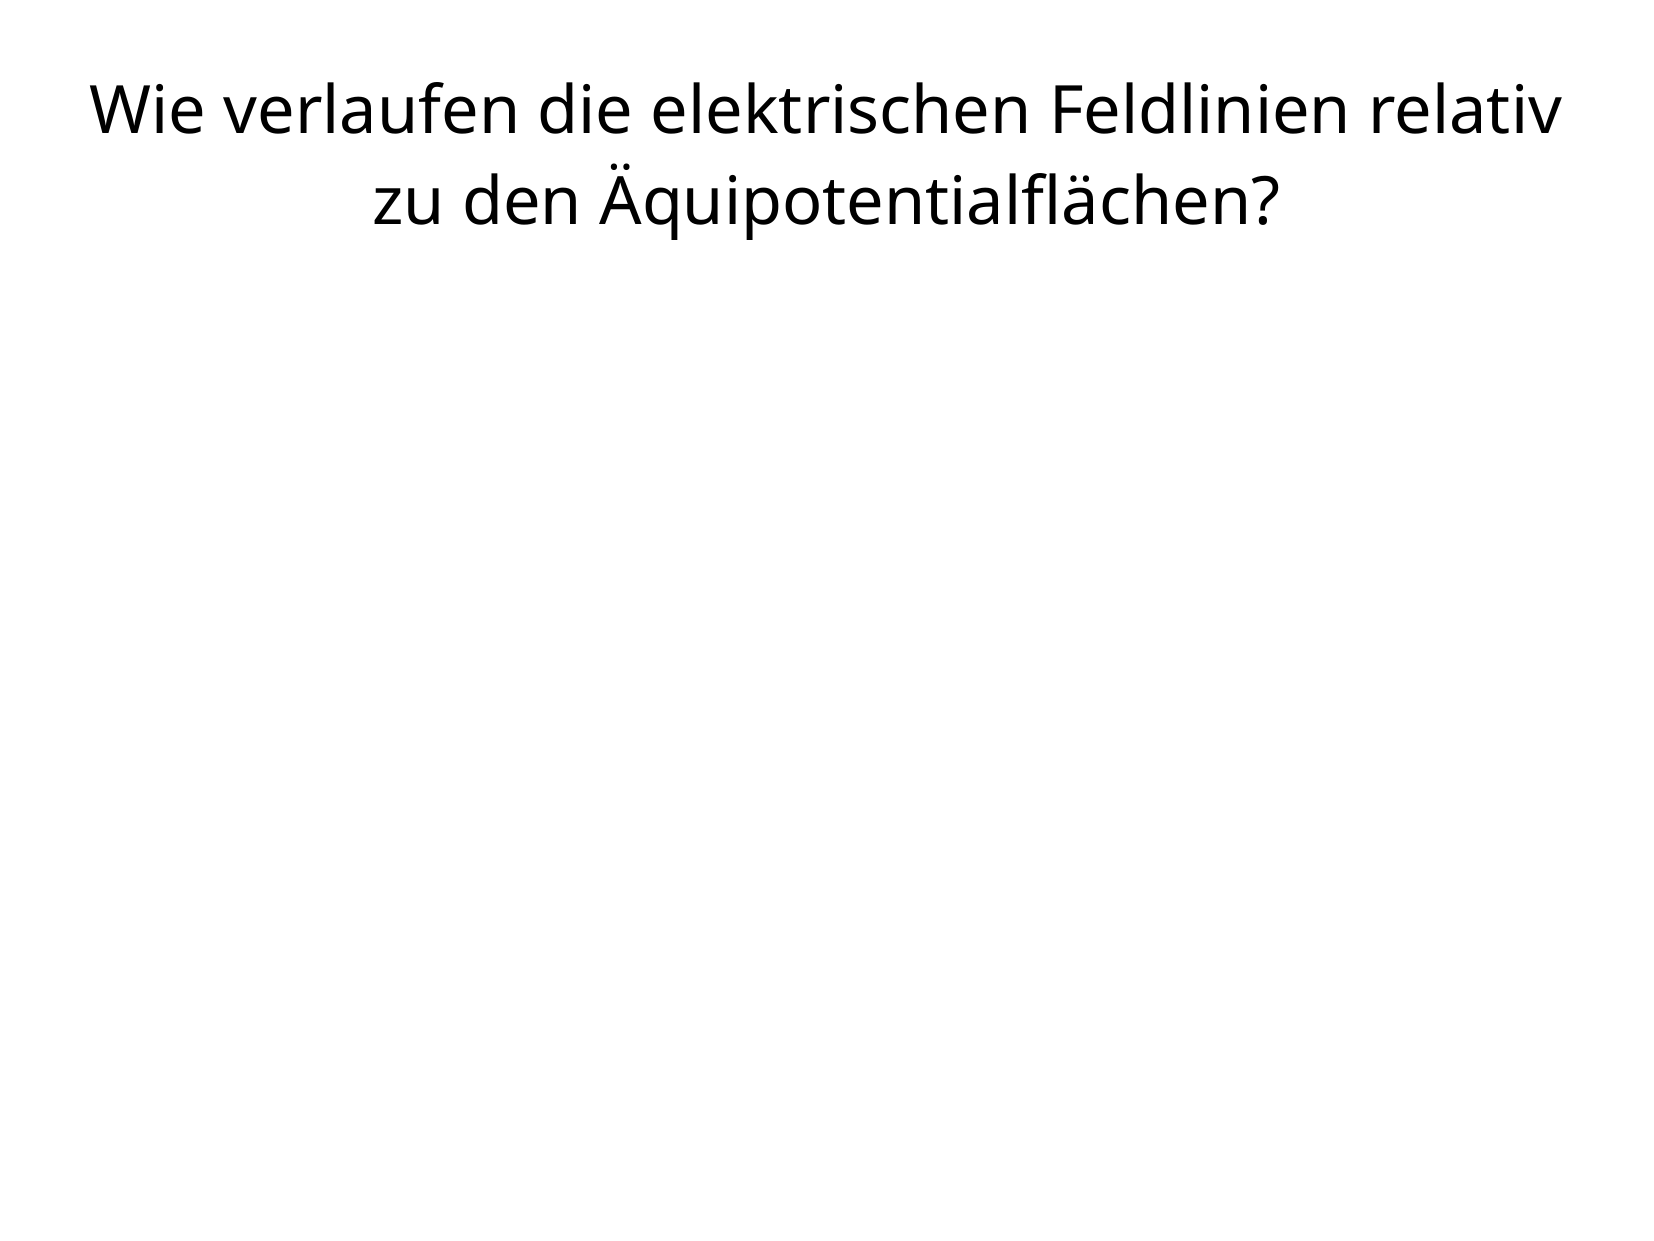

# Wie verlaufen die elektrischen Feldlinien relativ zu den Äquipotentialflächen?